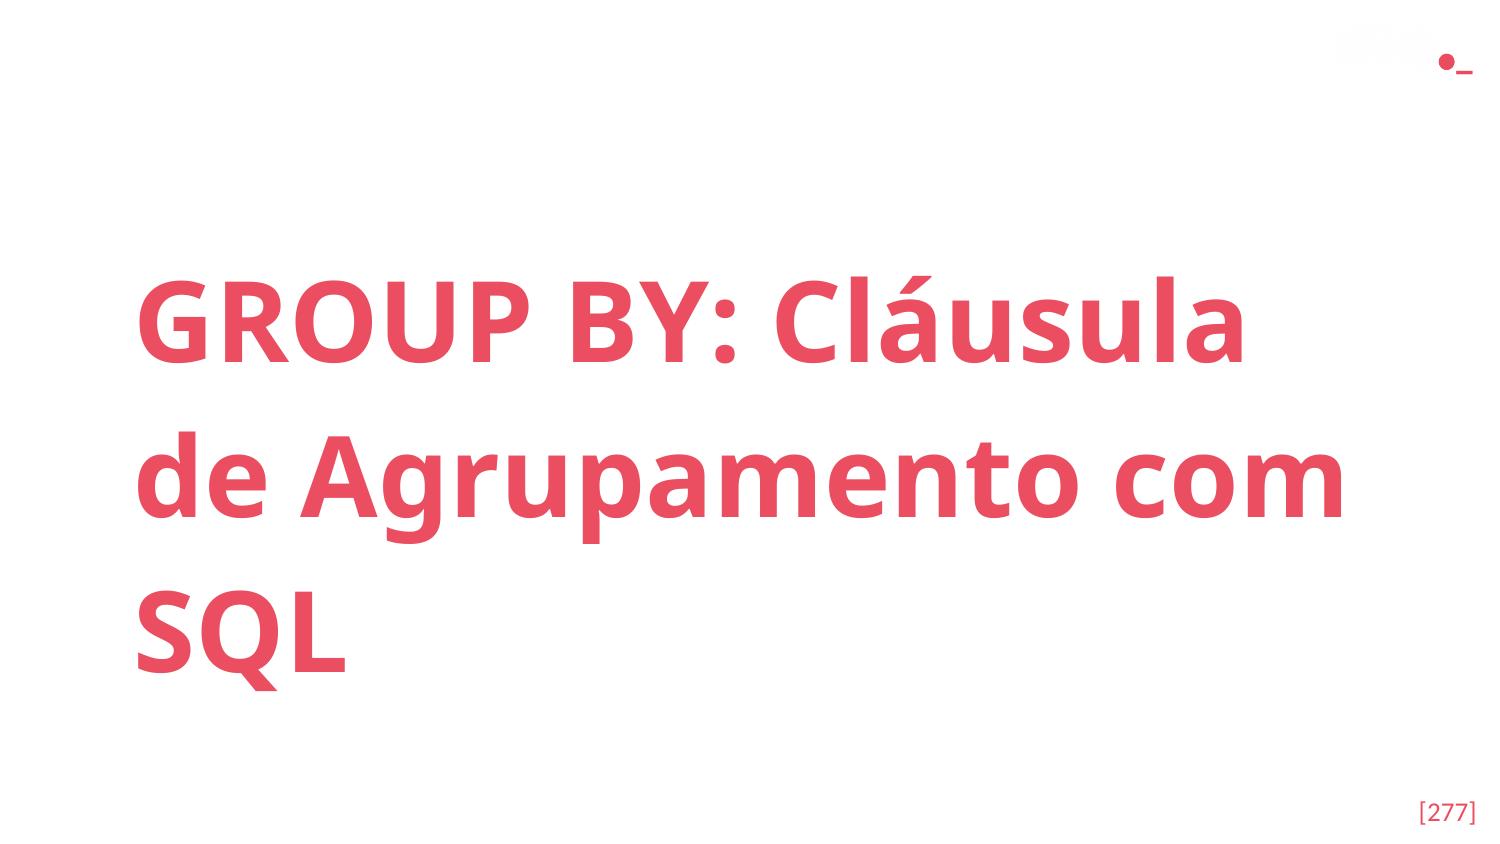

GROUP BY: Cláusula de Agrupamento com SQL